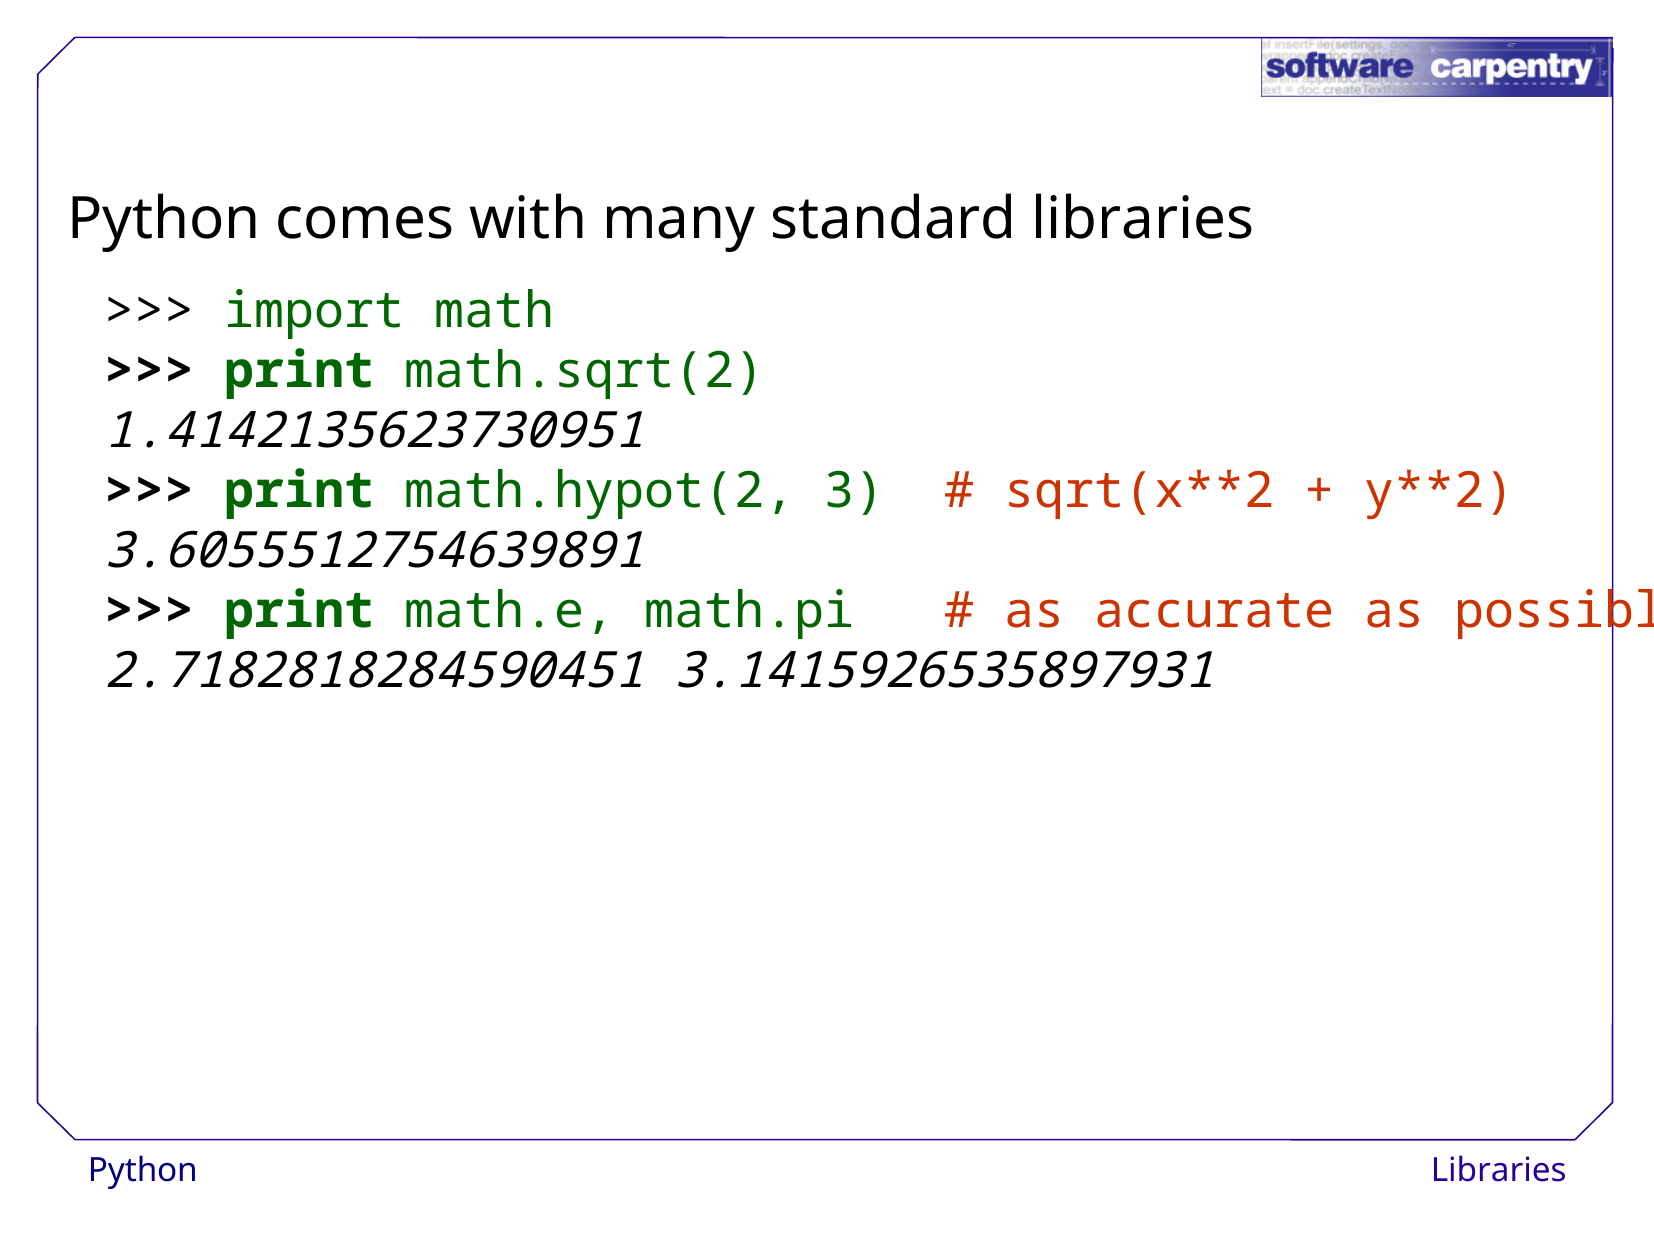

Python comes with many standard libraries
>>> import math
>>> print math.sqrt(2)
1.4142135623730951
>>> print math.hypot(2, 3) # sqrt(x**2 + y**2)
3.6055512754639891
>>> print math.e, math.pi # as accurate as possible
2.7182818284590451 3.1415926535897931